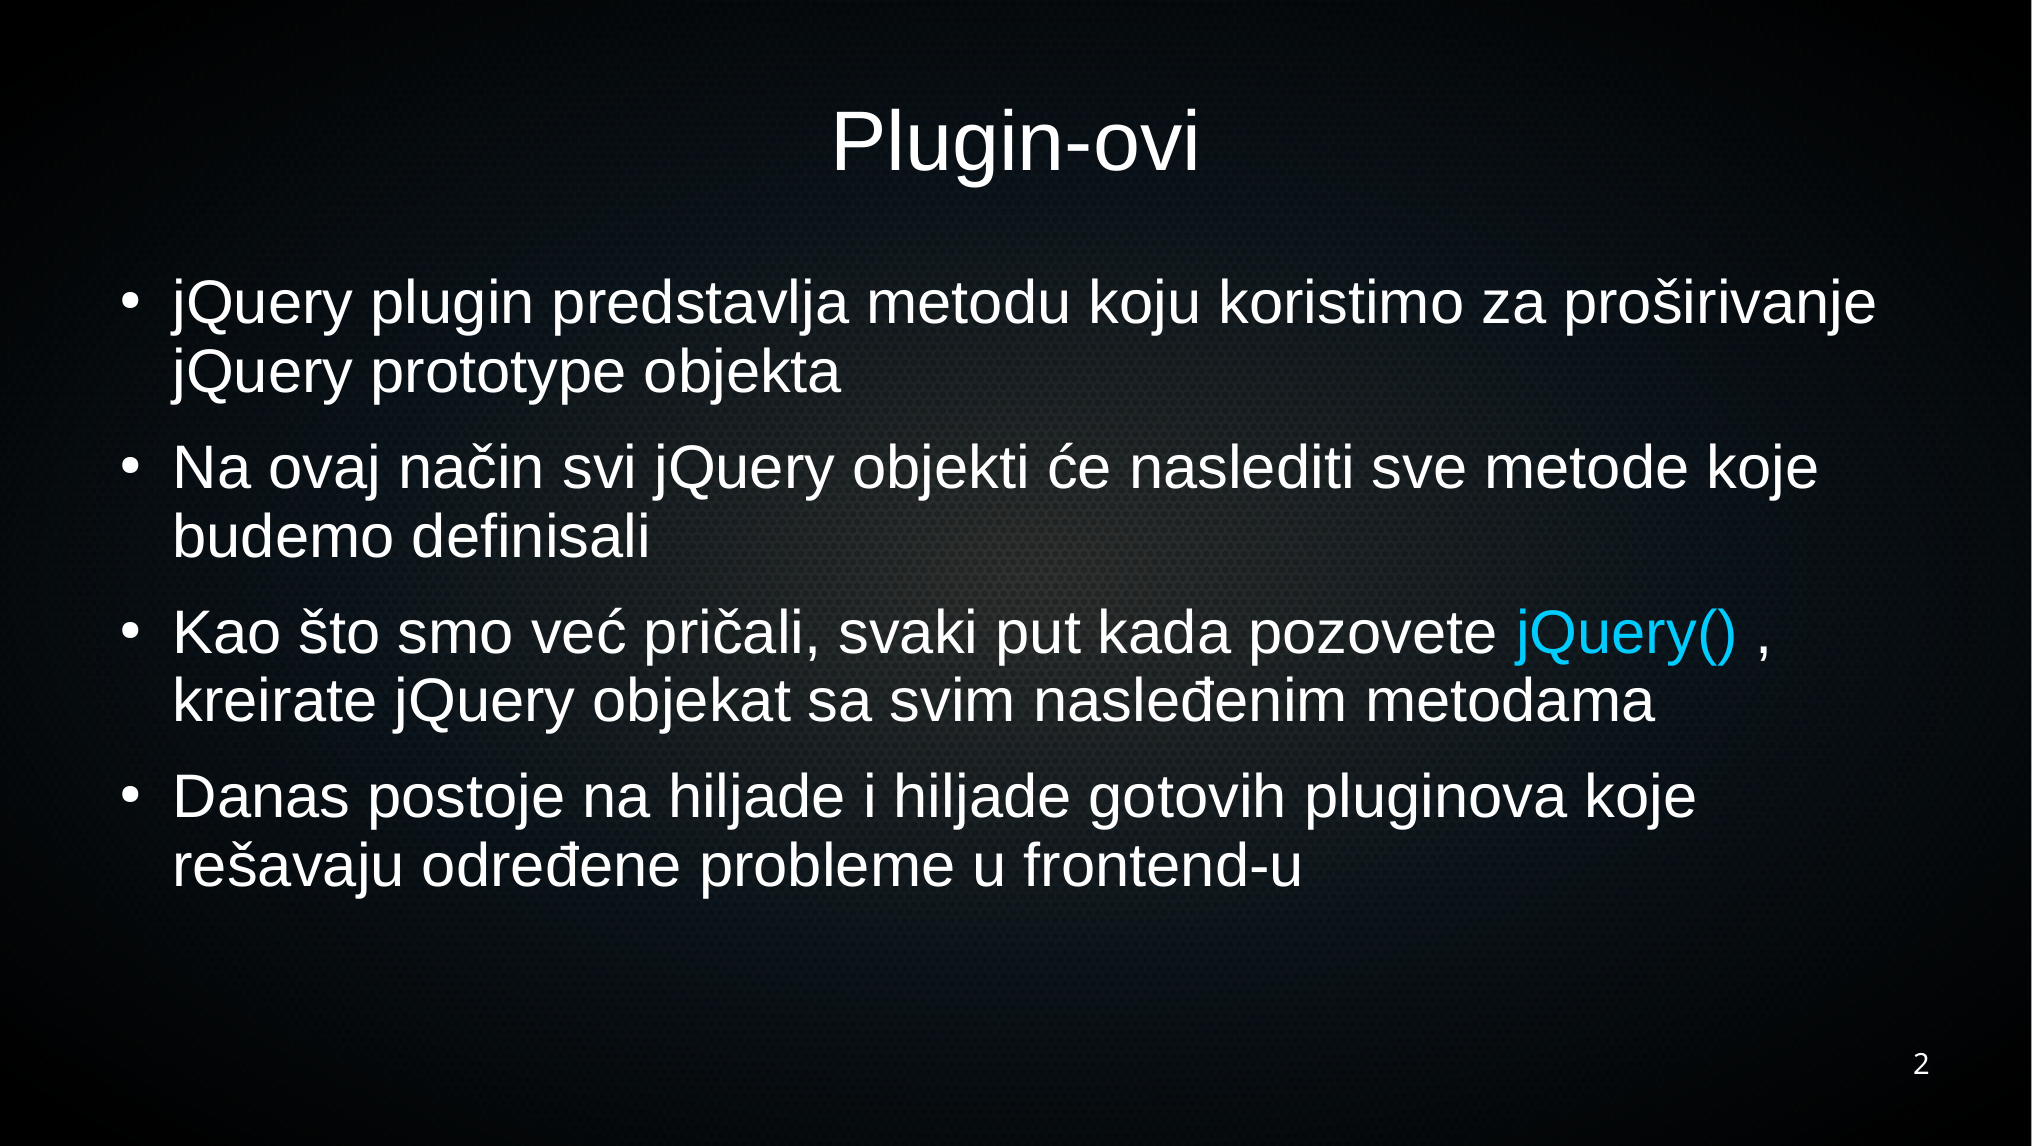

# Plugin-ovi
jQuery plugin predstavlja metodu koju koristimo za proširivanje jQuery prototype objekta
Na ovaj način svi jQuery objekti će naslediti sve metode koje budemo definisali
Kao što smo već pričali, svaki put kada pozovete jQuery() , kreirate jQuery objekat sa svim nasleđenim metodama
Danas postoje na hiljade i hiljade gotovih pluginova koje rešavaju određene probleme u frontend-u
2